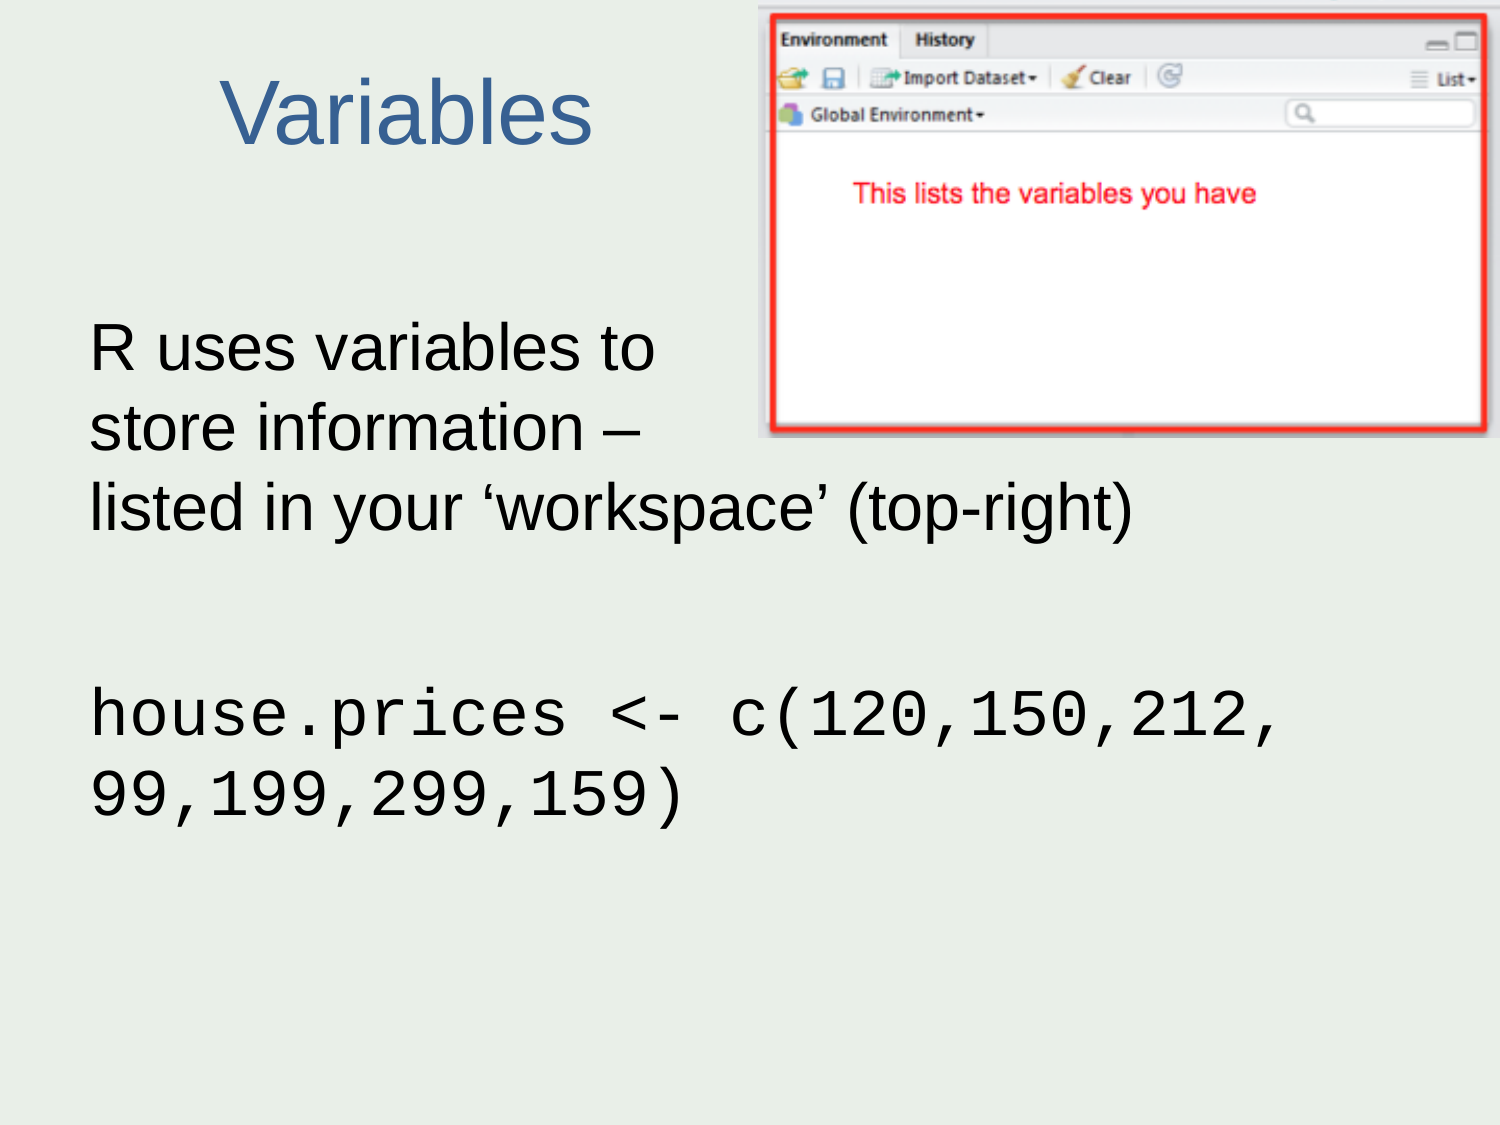

Variables
R uses variables to
store information –
listed in your ‘workspace’ (top-right)
house.prices <- c(120,150,212, 99,199,299,159)